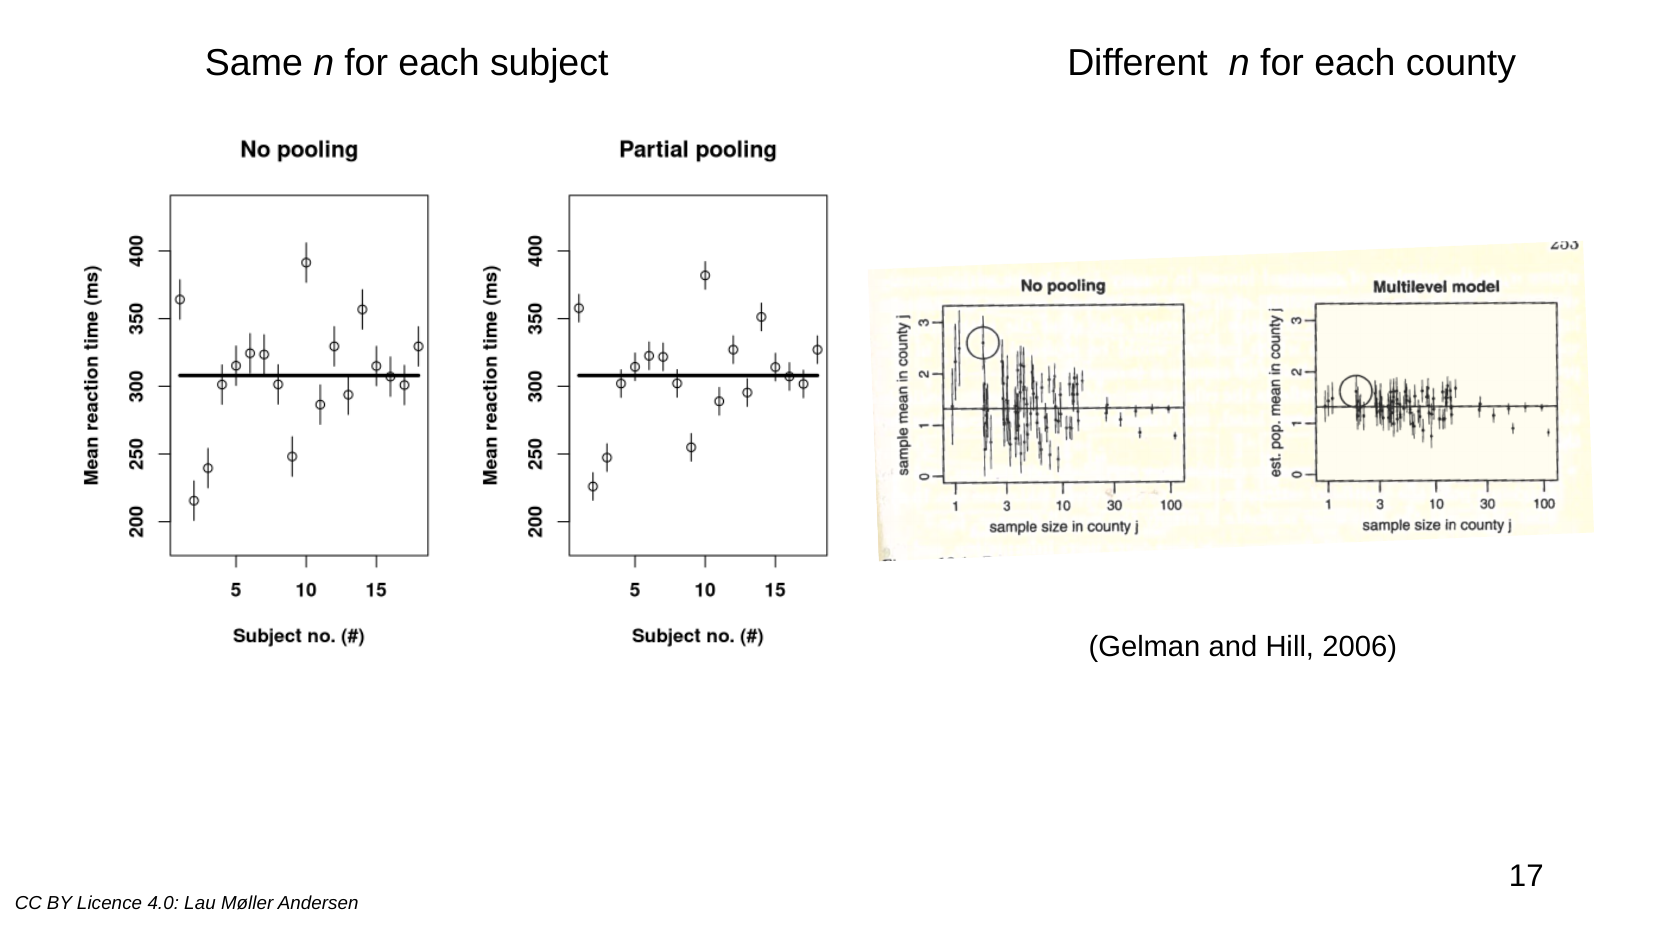

Same n for each subject
Different n for each county
(Gelman and Hill, 2006)
CC BY Licence 4.0: Lau Møller Andersen